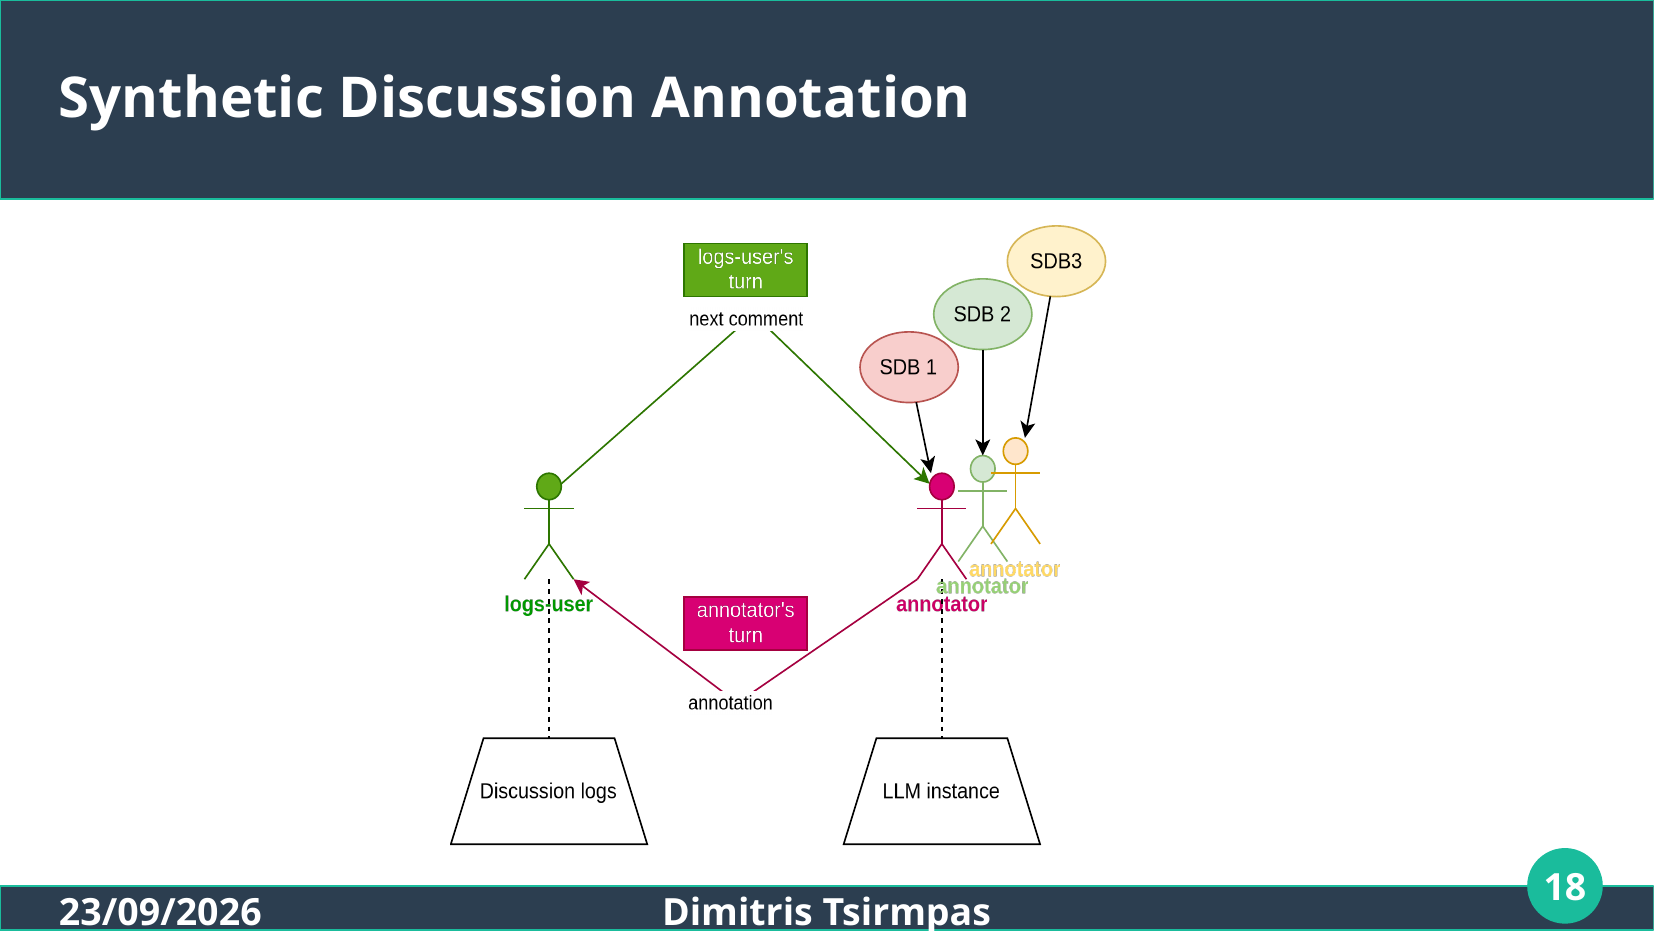

# Synthetic Discussion Annotation
18
Dimitris Tsirmpas